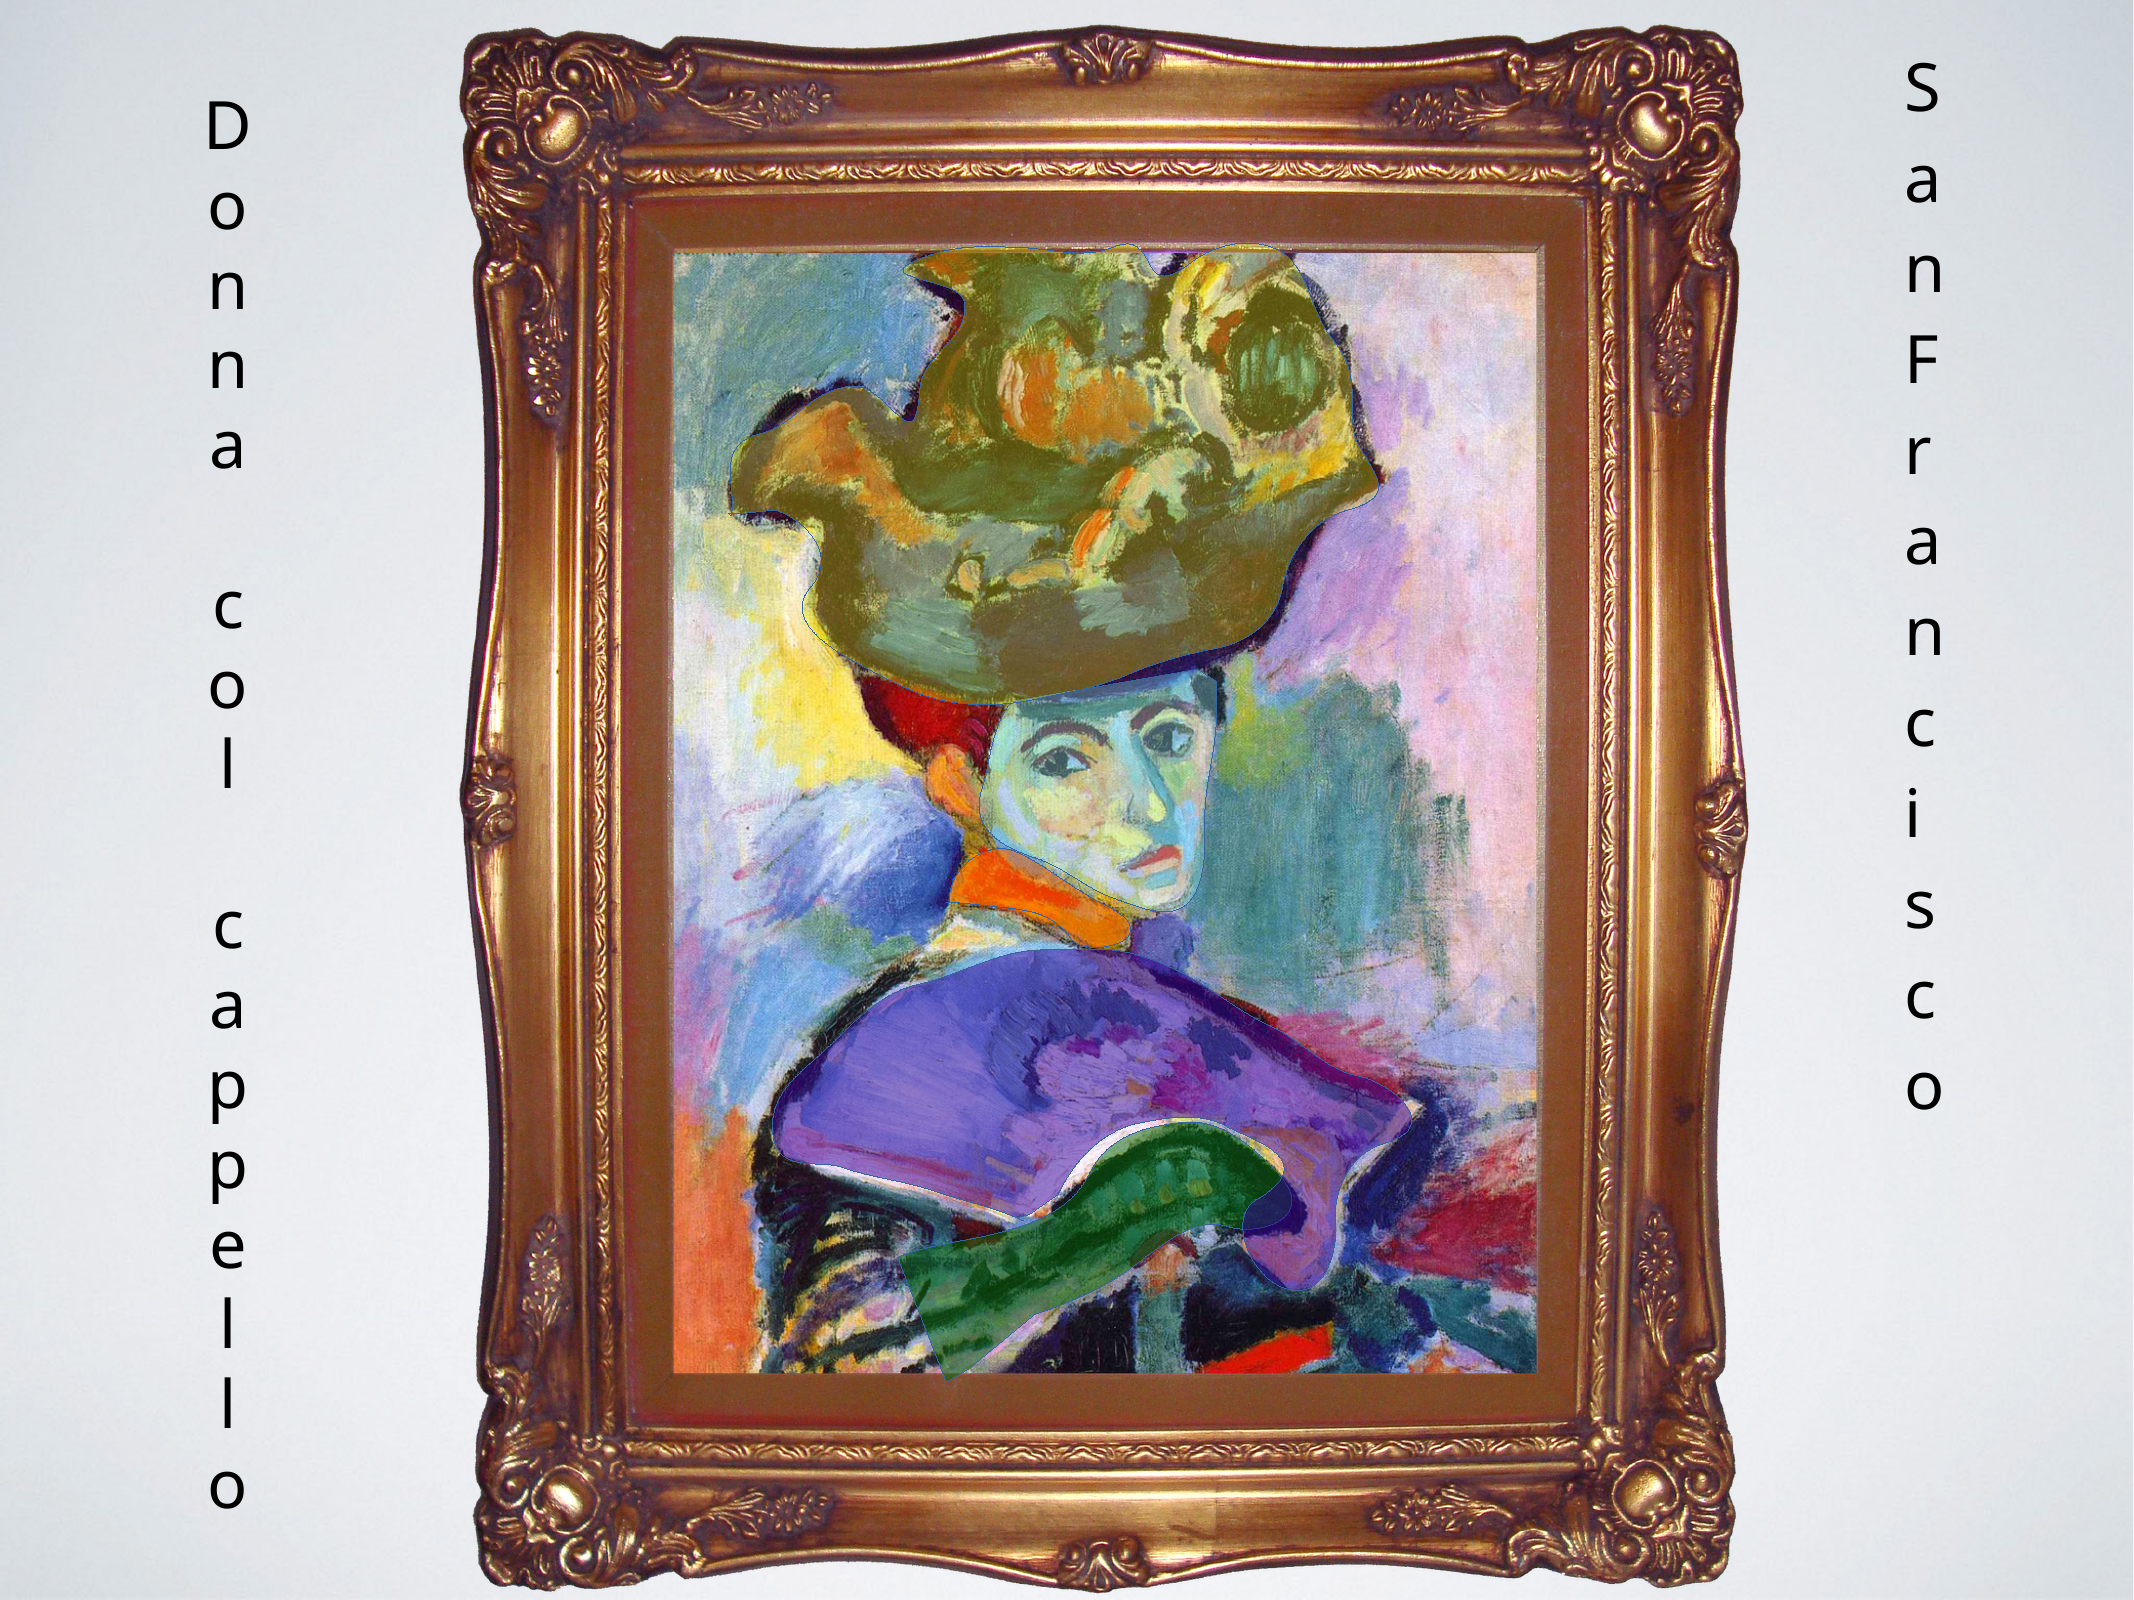

San Francisco
D
o
n
n
a
c
o
l
c
a
p
p
e
l
l
o